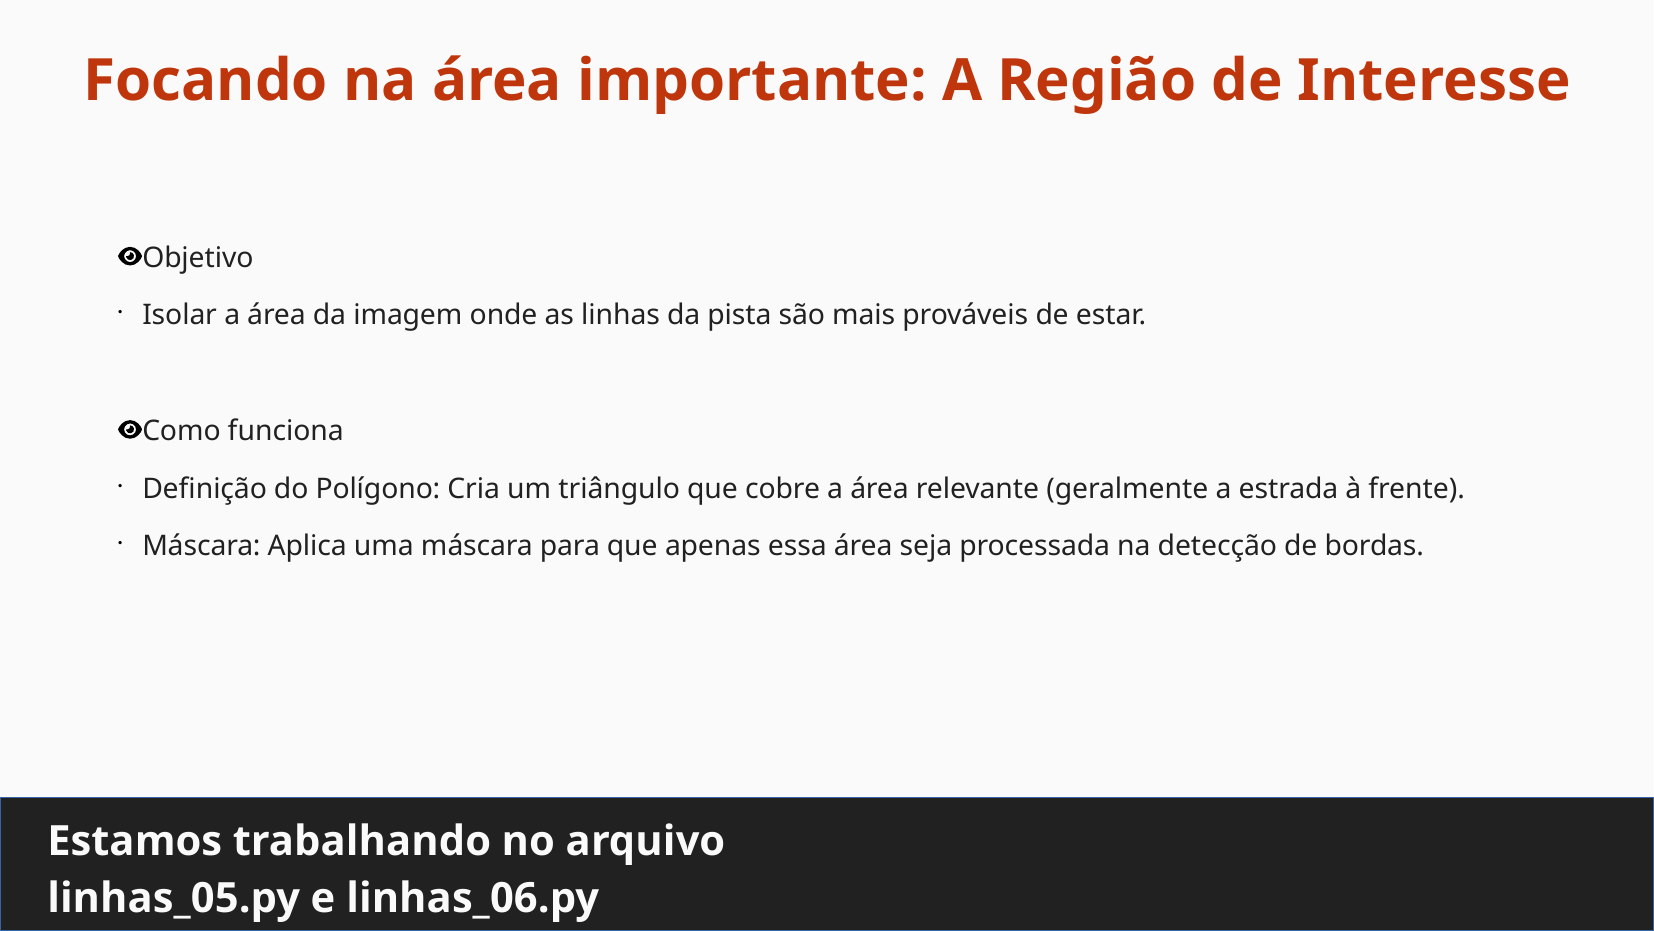

Focando na área importante: A Região de Interesse
# Objetivo
Isolar a área da imagem onde as linhas da pista são mais prováveis de estar.
Como funciona
Definição do Polígono: Cria um triângulo que cobre a área relevante (geralmente a estrada à frente).
Máscara: Aplica uma máscara para que apenas essa área seja processada na detecção de bordas.
Estamos trabalhando no arquivo linhas_05.py e linhas_06.py